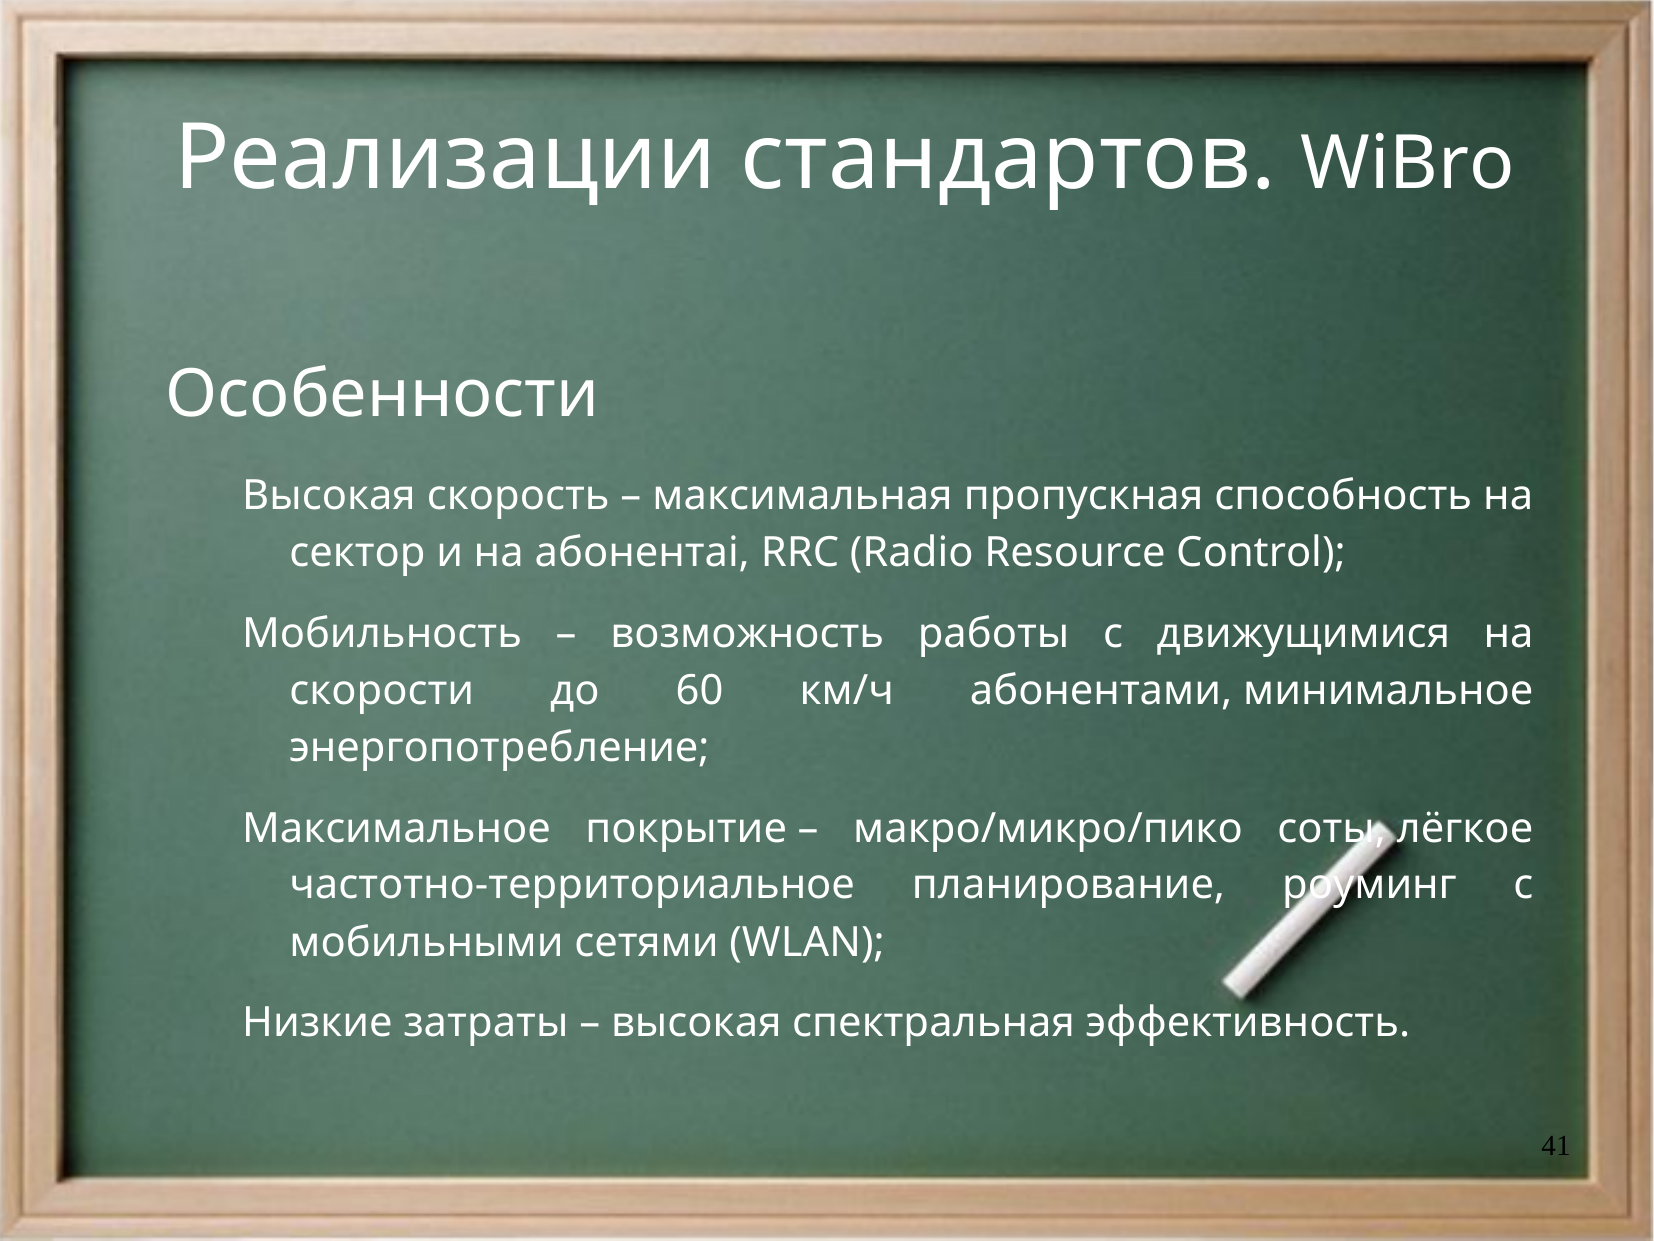

# Реализации стандартов. WiBro
Особенности
Высокая скорость – максимальная пропускная способность на сектор и на абонентаi, RRC (Radio Resource Control);
Мобильность – возможность работы с движущимися на скорости до 60 км/ч абонентами, минимальное энергопотребление;
Максимальное покрытие – макро/микро/пико соты, лёгкое частотно-территориальное планирование, роуминг с мобильными сетями (WLAN);
Низкие затраты – высокая спектральная эффективность.
41